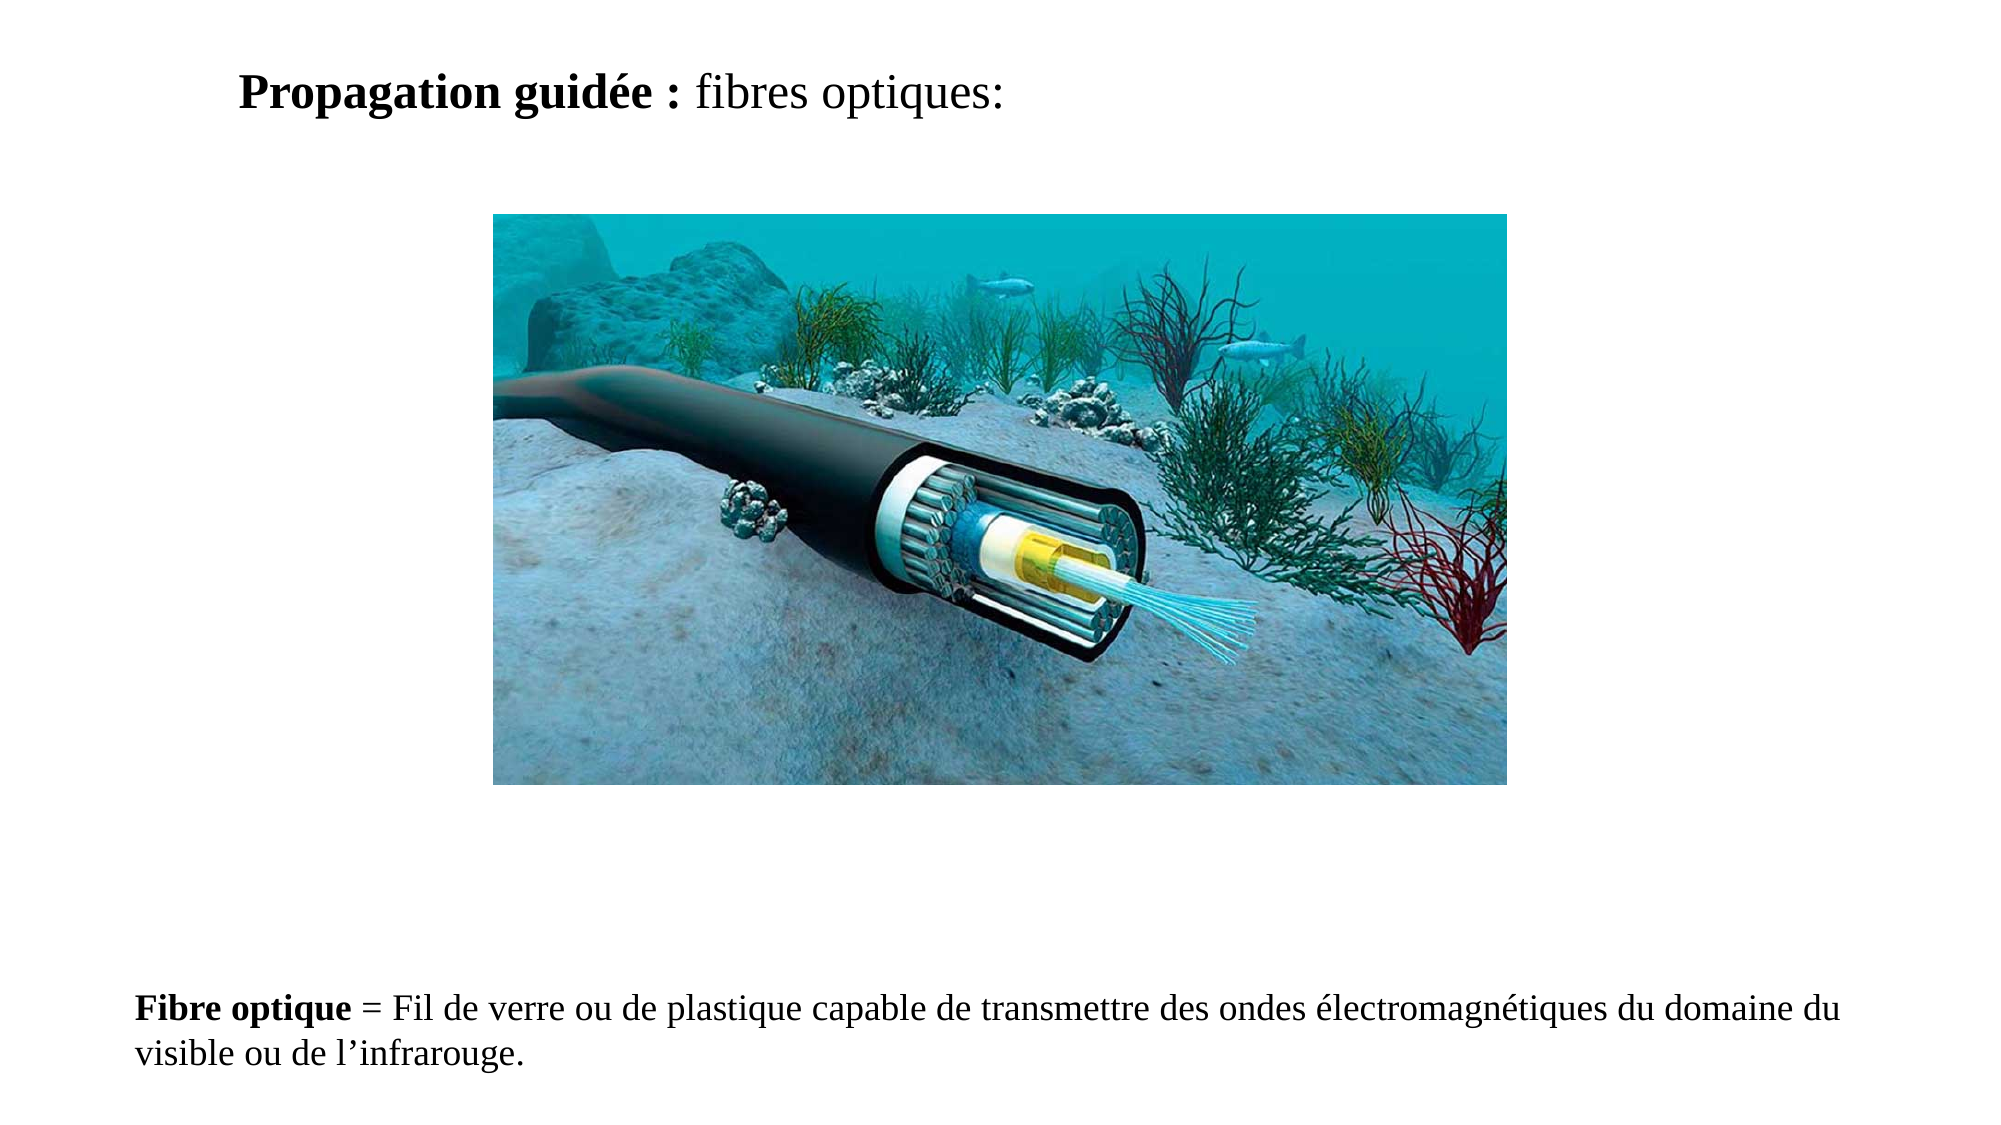

Propagation guidée : fibres optiques:
Fibre optique = Fil de verre ou de plastique capable de transmettre des ondes électromagnétiques du domaine du visible ou de l’infrarouge.